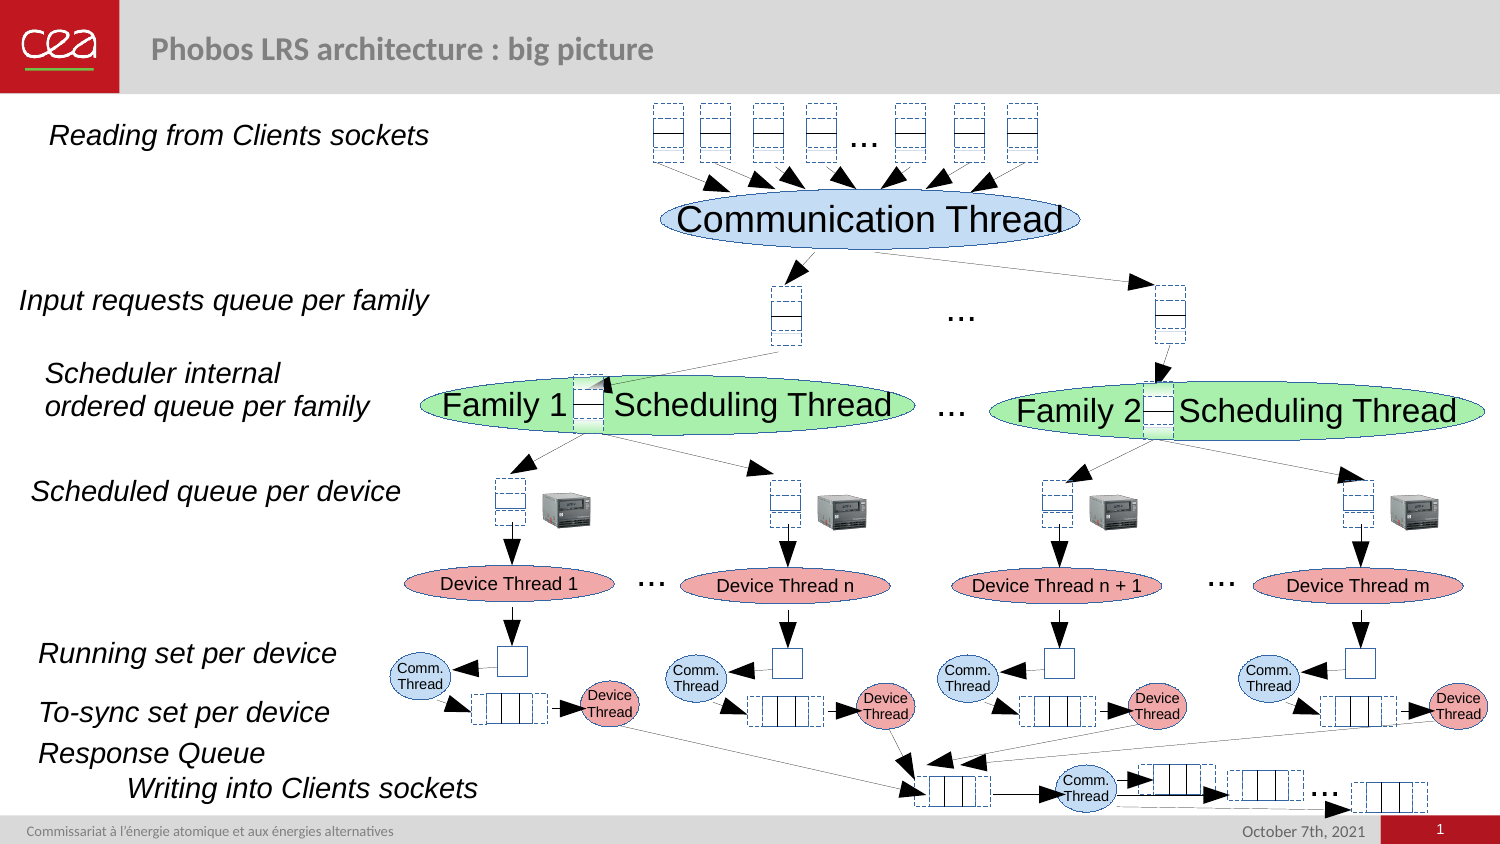

# Phobos LRS architecture : big picture
...
Reading from Clients sockets
Communication Thread
Input requests queue per family
...
Scheduler internal
ordered queue per family
...
Family 1 Scheduling Thread
Family 2 Scheduling Thread
Scheduled queue per device
Device Thread 1
Comm.
Thread
Device
Thread
Device Thread n
Comm.
Thread
Device
Thread
Device Thread n + 1
Comm.
Thread
Device
Thread
Device Thread m
Comm.
Thread
Device
Thread
...
...
Running set per device
To-sync set per device
Response Queue
...
Writing into Clients sockets
Comm.
Thread
1